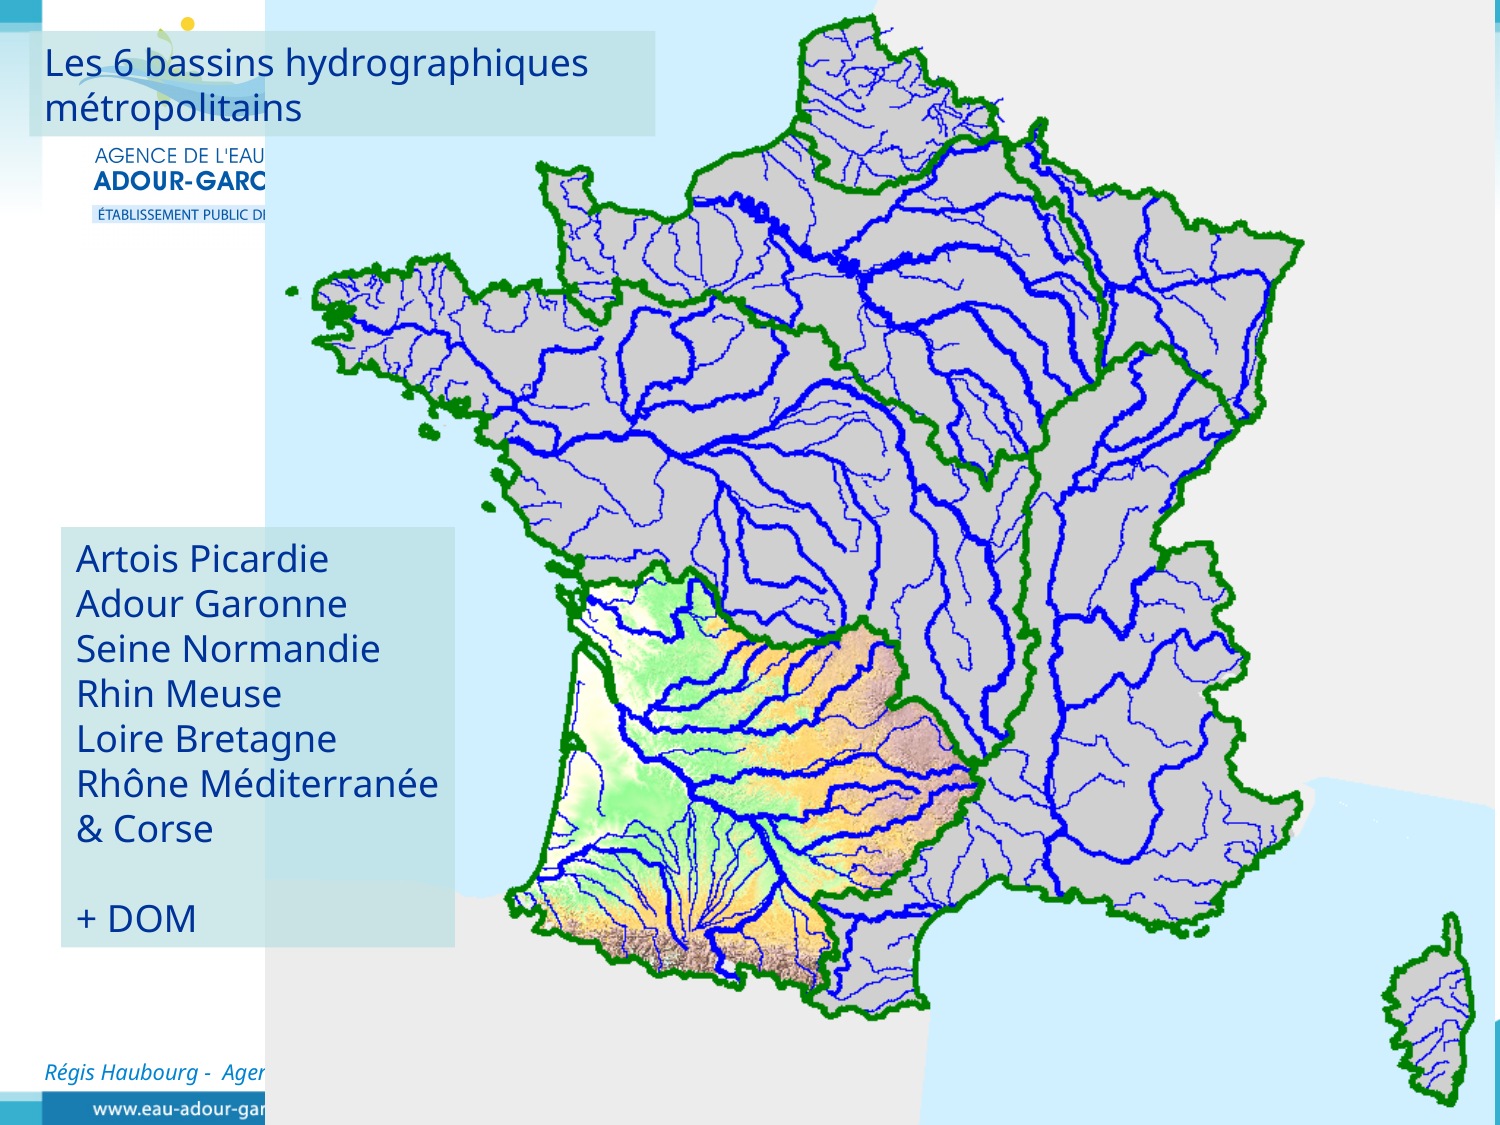

Découpage du territoire national en 6 Bassins hydrographiques
Les 6 bassins hydrographiques métropolitains
Artois Picardie
Adour Garonne
Seine Normandie
Rhin Meuse
Loire Bretagne
Rhône Méditerranée
& Corse
+ DOM
3
Régis Haubourg - Agence de l'eau Adour Garonne